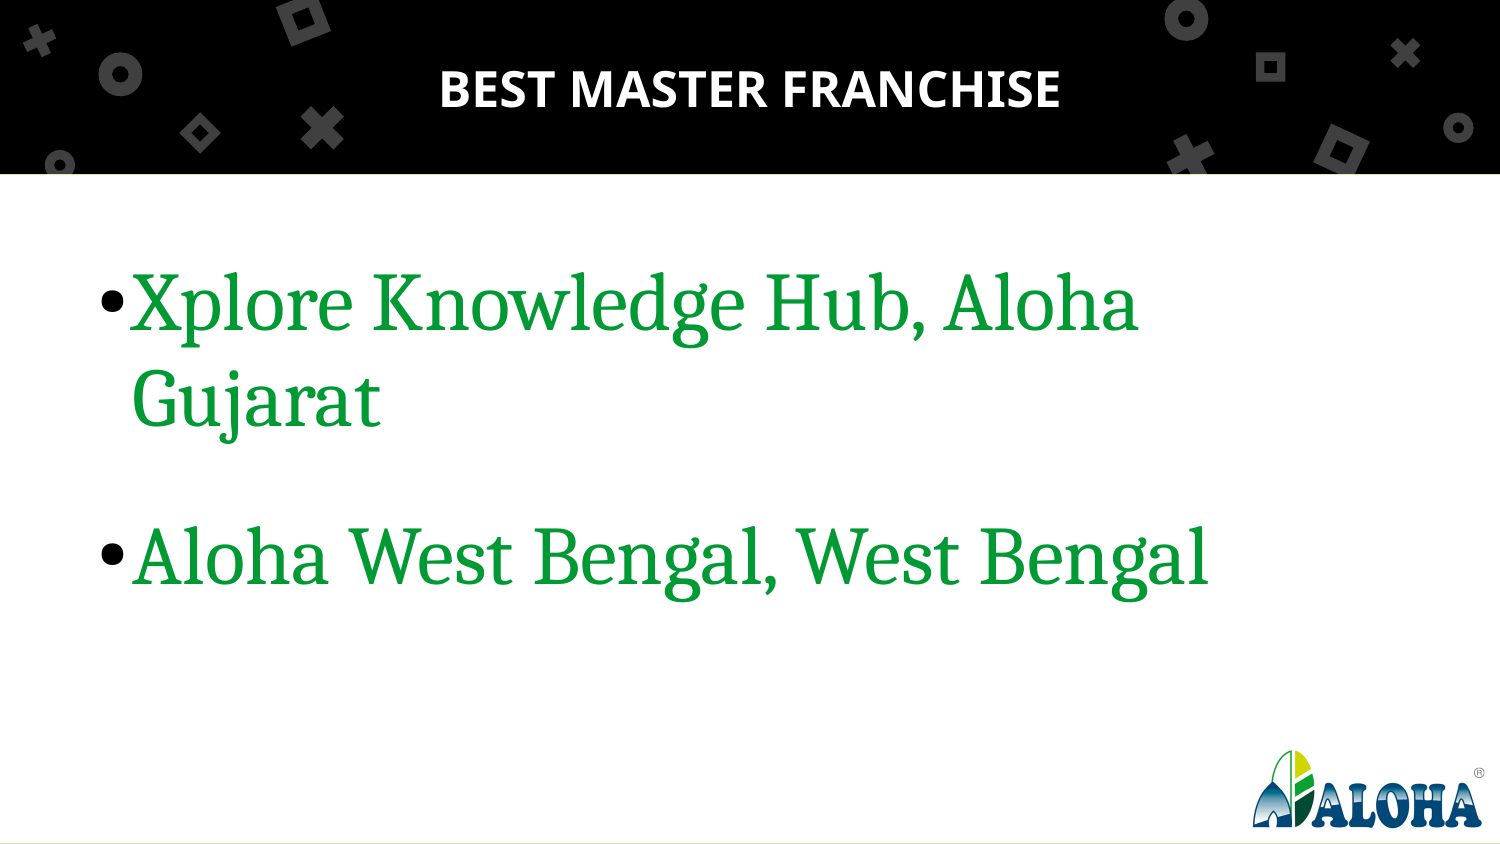

BEST MASTER FRANCHISE
Xplore Knowledge Hub, Aloha Gujarat
Aloha West Bengal, West Bengal